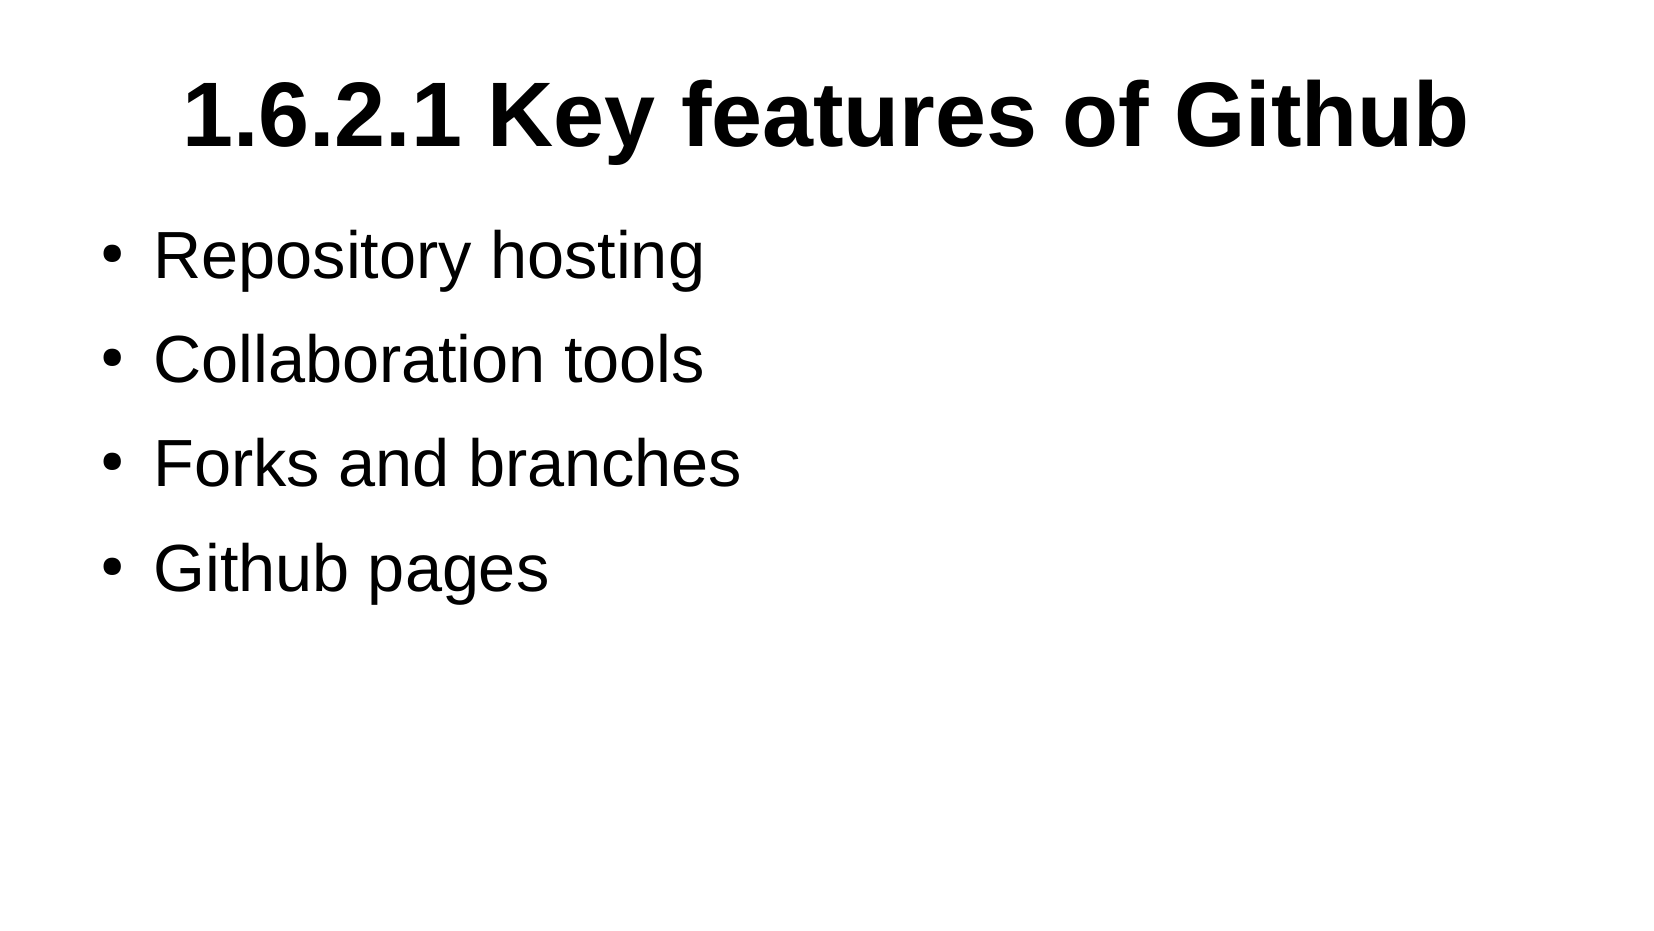

# 1.6.2.1 Key features of Github
Repository hosting
Collaboration tools
Forks and branches
Github pages